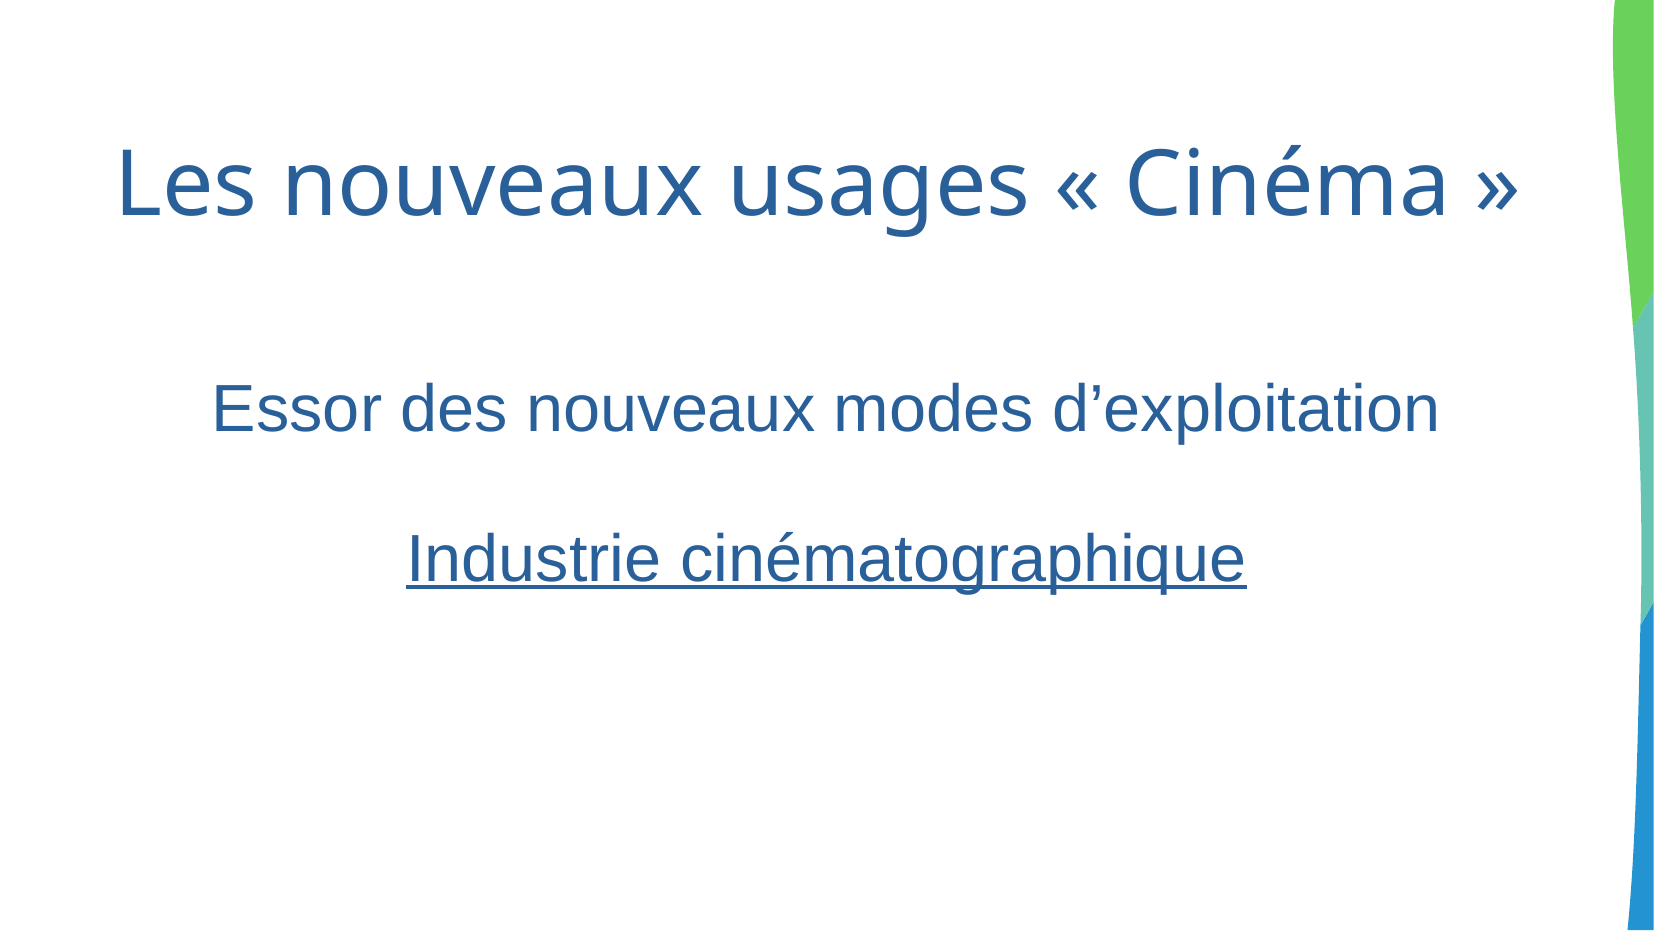

# Les nouveaux usages « Cinéma »
Essor des nouveaux modes d’exploitation
Industrie cinématographique